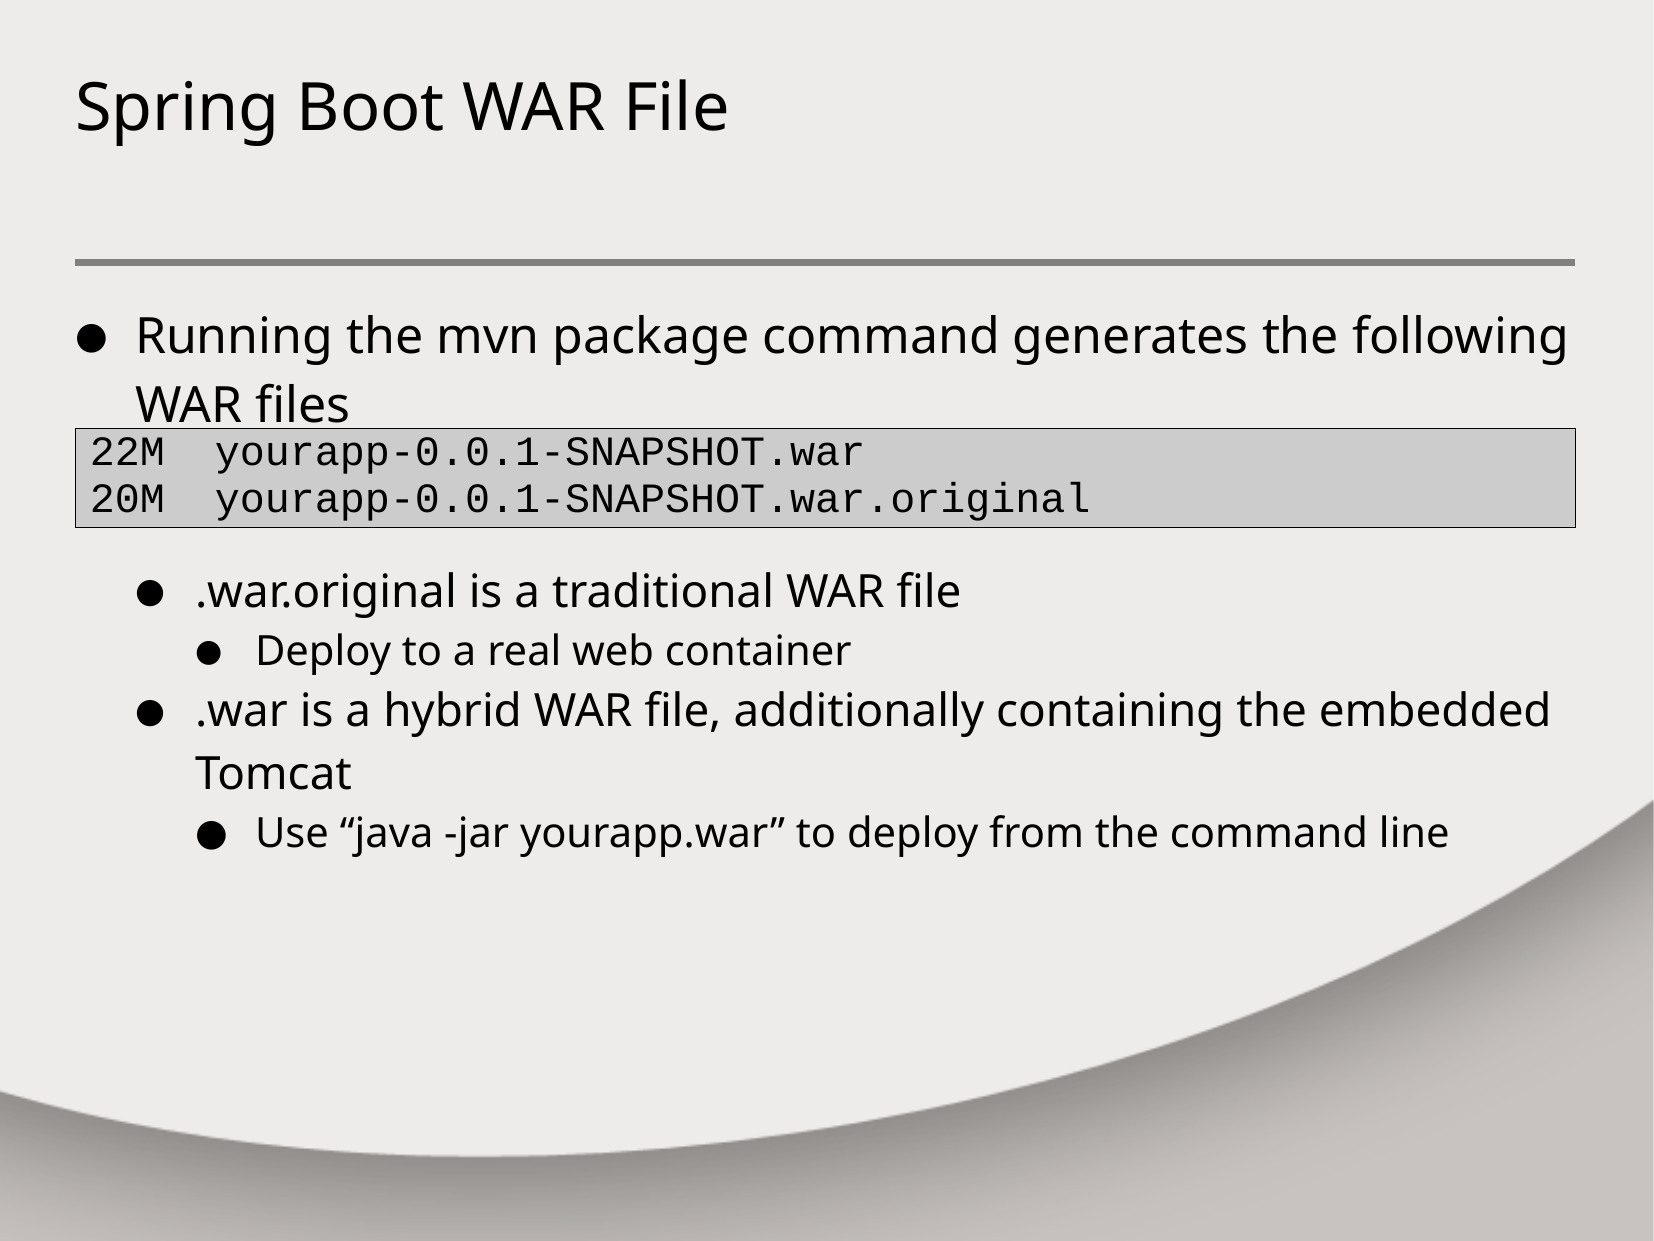

# Spring Boot WAR File
Running the mvn package command generates the following WAR files
.war.original is a traditional WAR file
Deploy to a real web container
.war is a hybrid WAR file, additionally containing the embedded Tomcat
Use “java -jar yourapp.war” to deploy from the command line
22M yourapp-0.0.1-SNAPSHOT.war
20M yourapp-0.0.1-SNAPSHOT.war.original